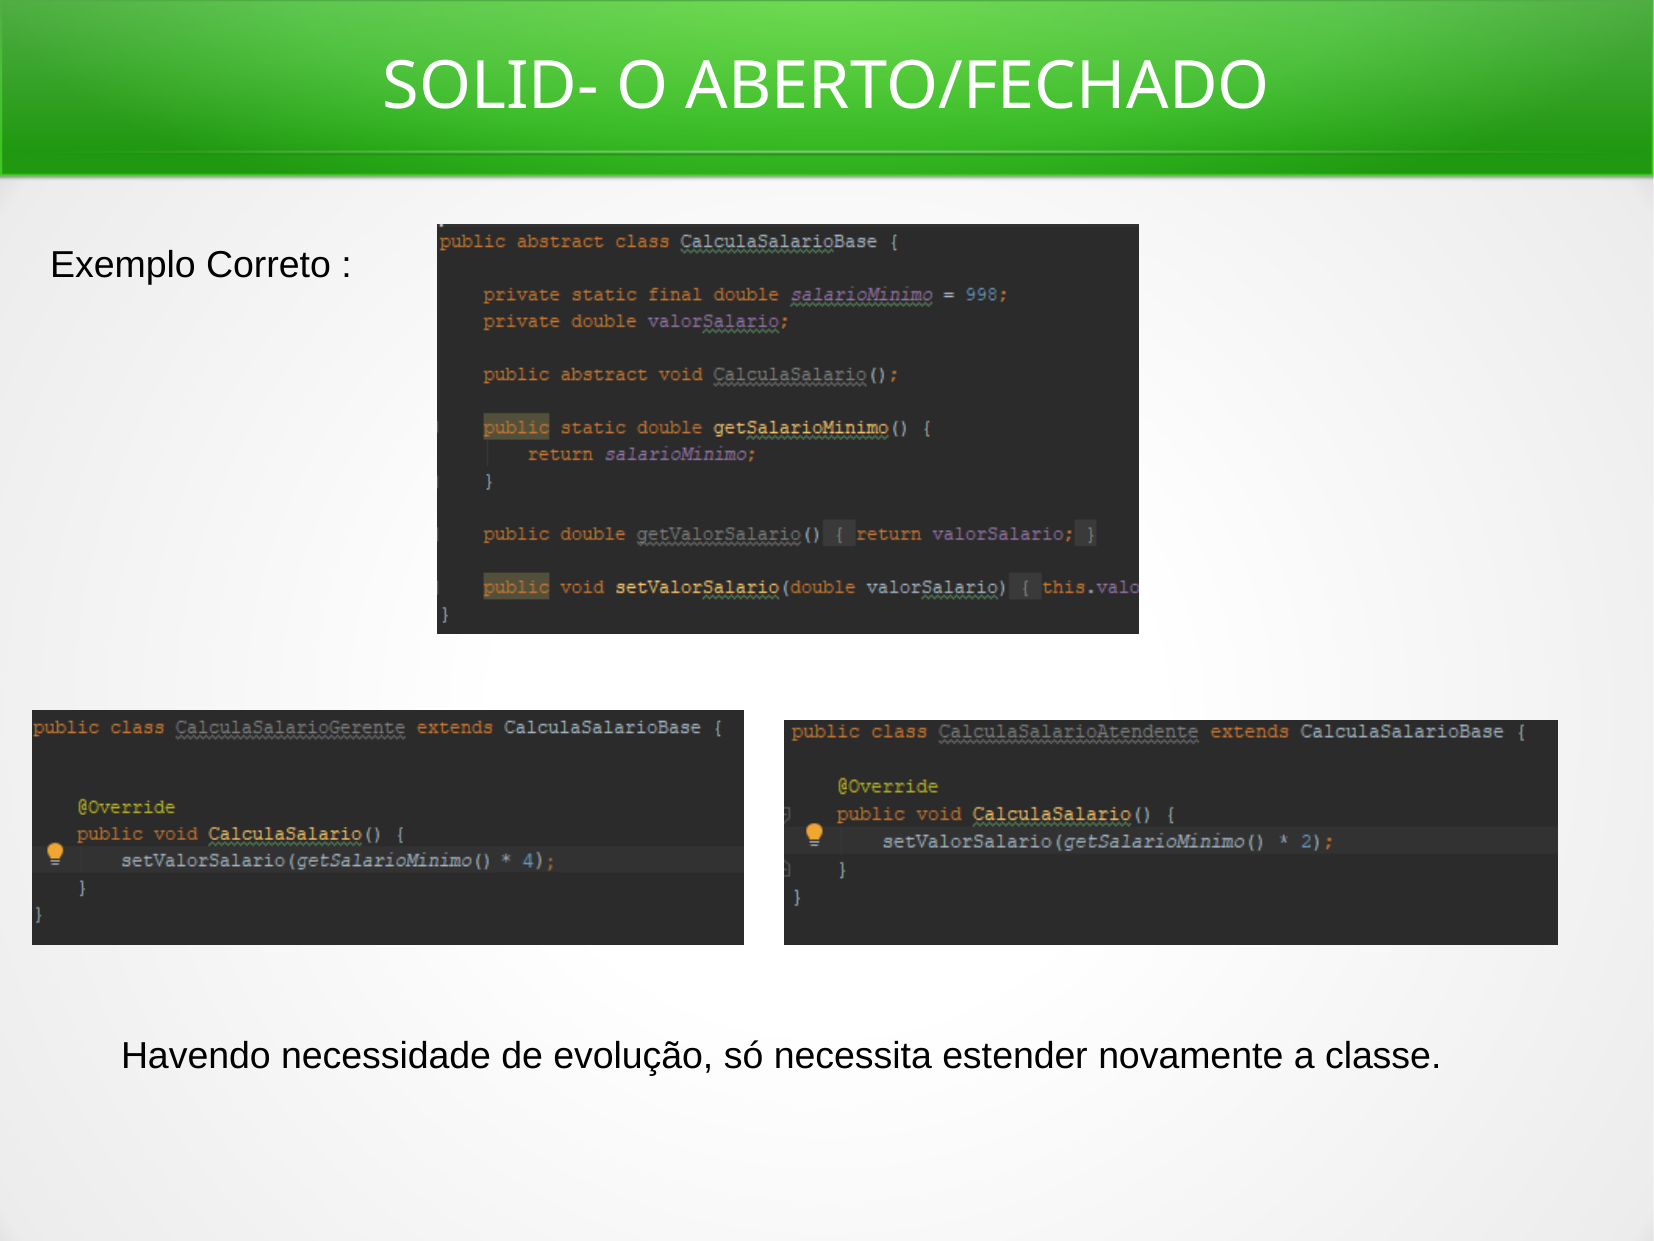

# SOLID- O ABERTO/FECHADO
Exemplo Correto :
Havendo necessidade de evolução, só necessita estender novamente a classe.